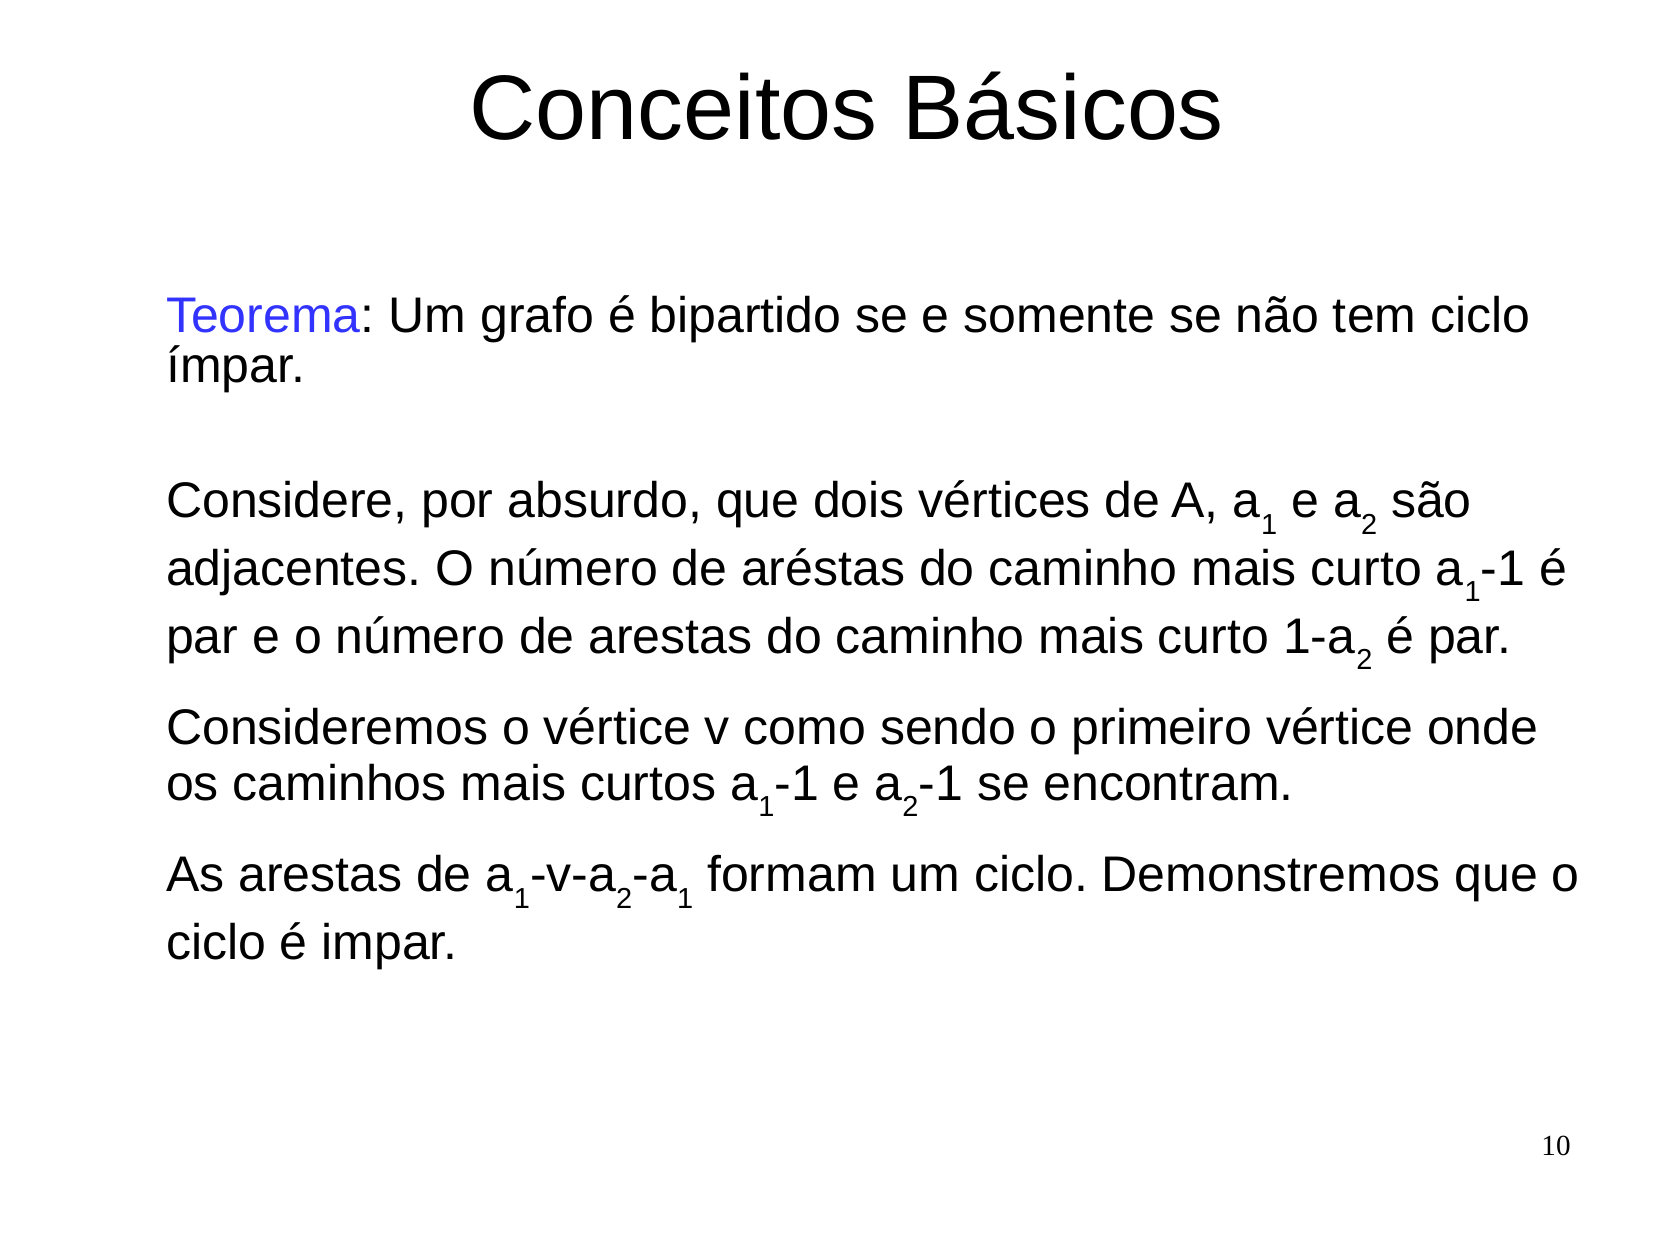

# Conceitos Básicos
Teorema: Um grafo é bipartido se e somente se não tem ciclo ímpar.
Considere, por absurdo, que dois vértices de A, a1 e a2 são adjacentes. O número de aréstas do caminho mais curto a1-1 é par e o número de arestas do caminho mais curto 1-a2 é par.
Consideremos o vértice v como sendo o primeiro vértice onde os caminhos mais curtos a1-1 e a2-1 se encontram.
As arestas de a1-v-a2-a1 formam um ciclo. Demonstremos que o ciclo é impar.
10